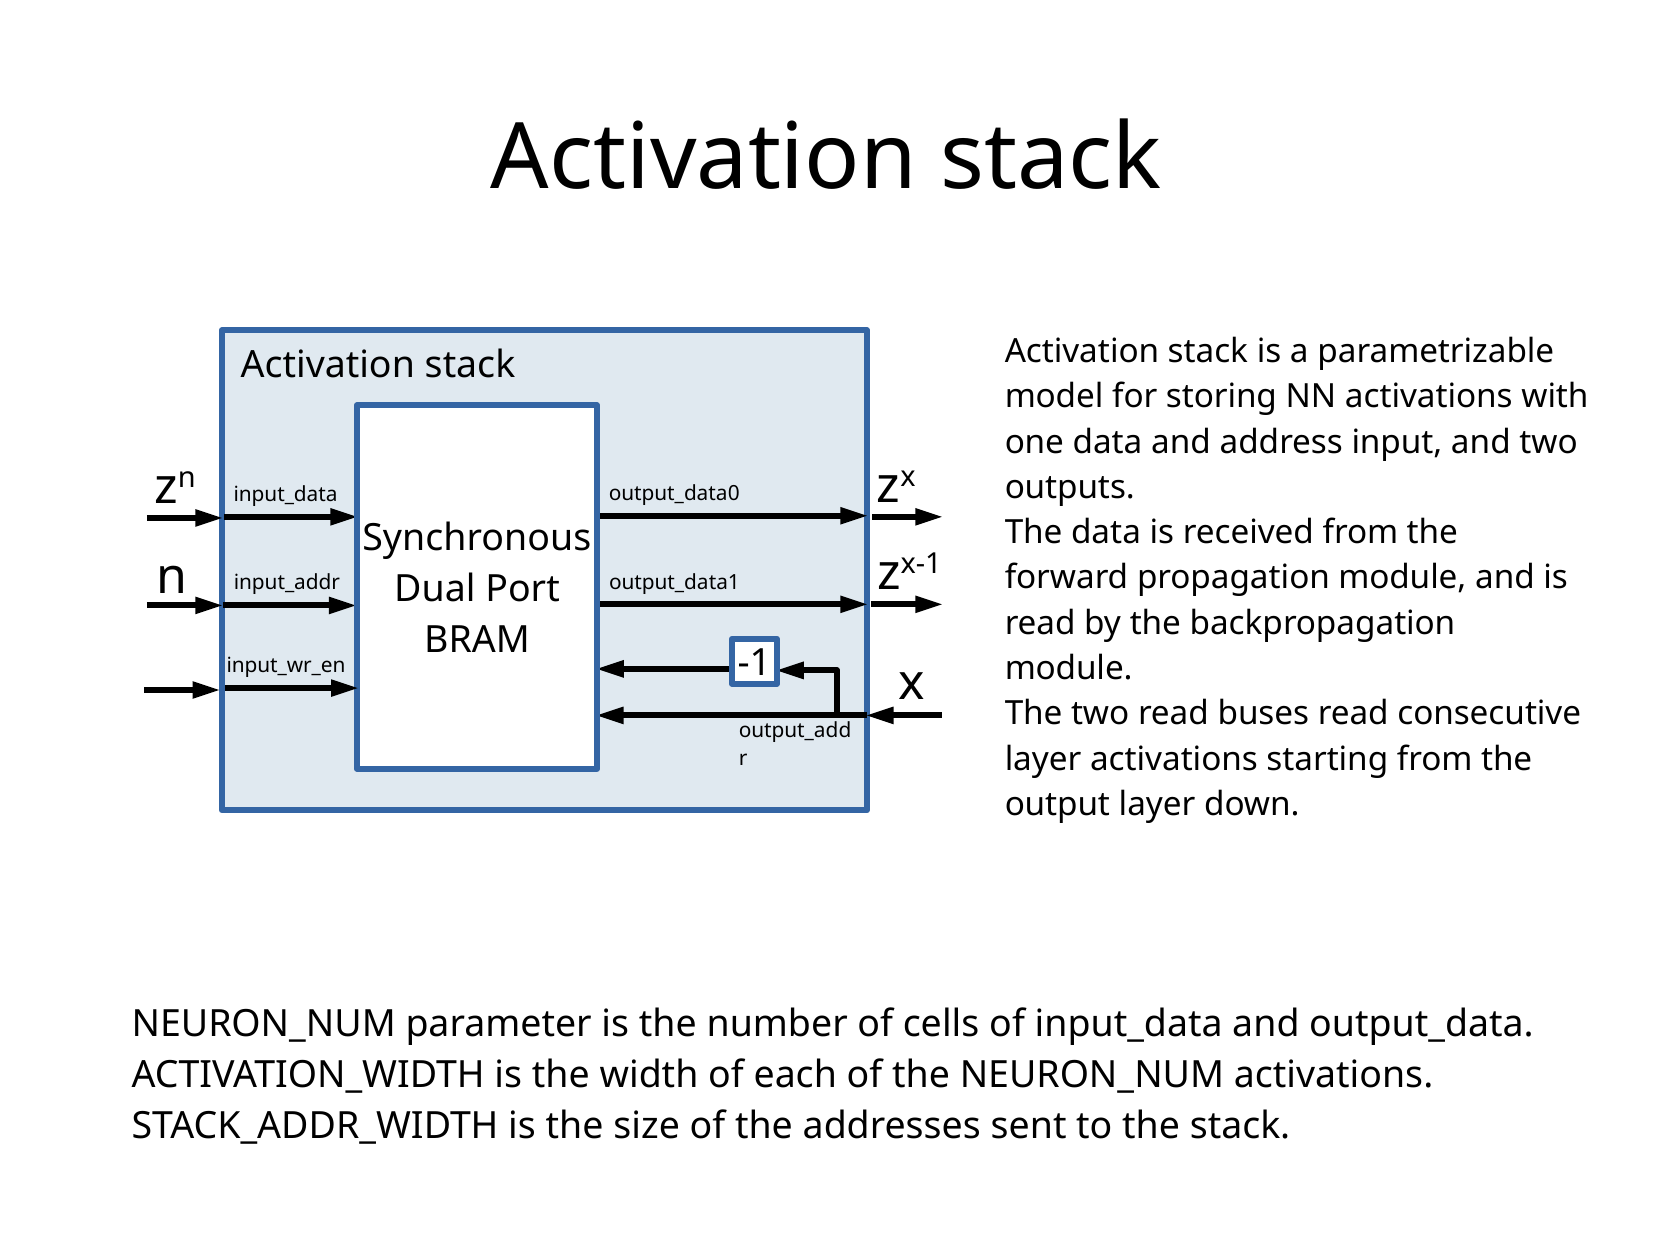

# Activation stack
Activation stack is a parametrizable model for storing NN activations with one data and address input, and two outputs.
The data is received from the forward propagation module, and is read by the backpropagation module.
The two read buses read consecutive layer activations starting from the output layer down.
Activation stack
Synchronous
Dual Port
BRAM
zx
zn
output_data0
input_data
zx-1
n
input_addr
output_data1
-1
x
input_wr_en
output_addr
NEURON_NUM parameter is the number of cells of input_data and output_data.
ACTIVATION_WIDTH is the width of each of the NEURON_NUM activations.
STACK_ADDR_WIDTH is the size of the addresses sent to the stack.